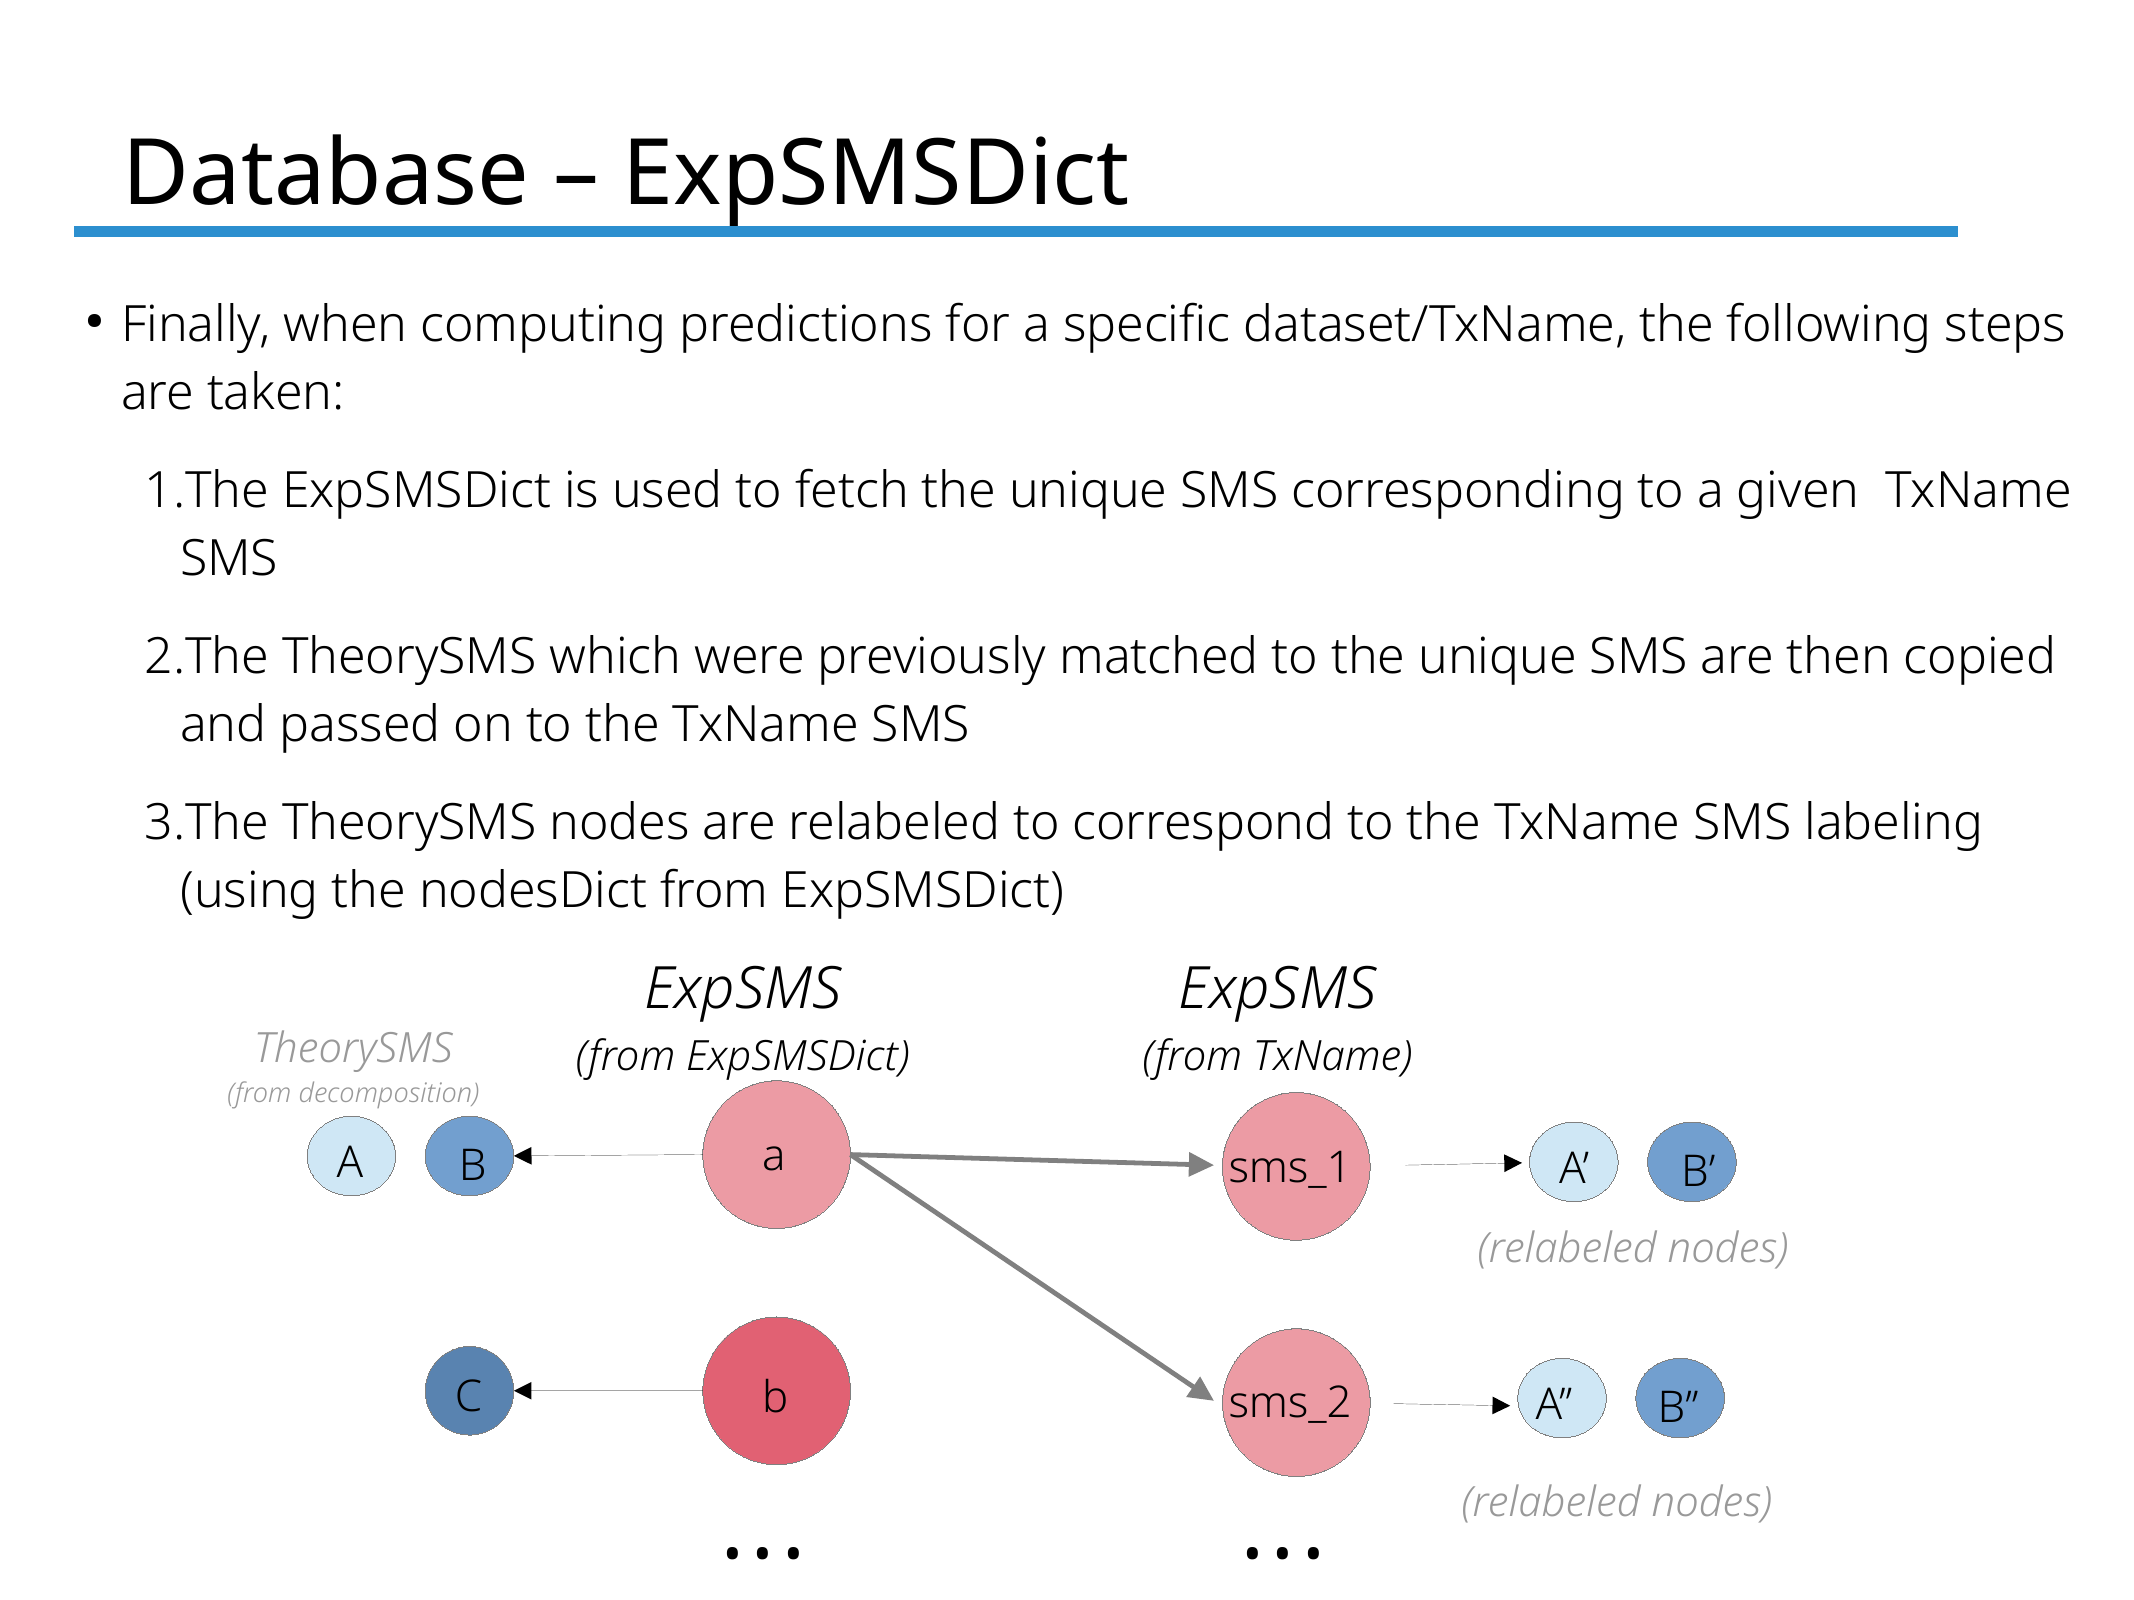

Database – ExpSMSDict
Finally, when computing predictions for a specific dataset/TxName, the following steps are taken:
The ExpSMSDict is used to fetch the unique SMS corresponding to a given TxName SMS
The TheorySMS which were previously matched to the unique SMS are then copied and passed on to the TxName SMS
The TheorySMS nodes are relabeled to correspond to the TxName SMS labeling (using the nodesDict from ExpSMSDict)
ExpSMS
(from ExpSMSDict)
ExpSMS
(from TxName)
TheorySMS
(from decomposition)
a
A
B
sms_1
A’
B’
(relabeled nodes)
C
b
sms_2
A’’
B’’
...
...
(relabeled nodes)